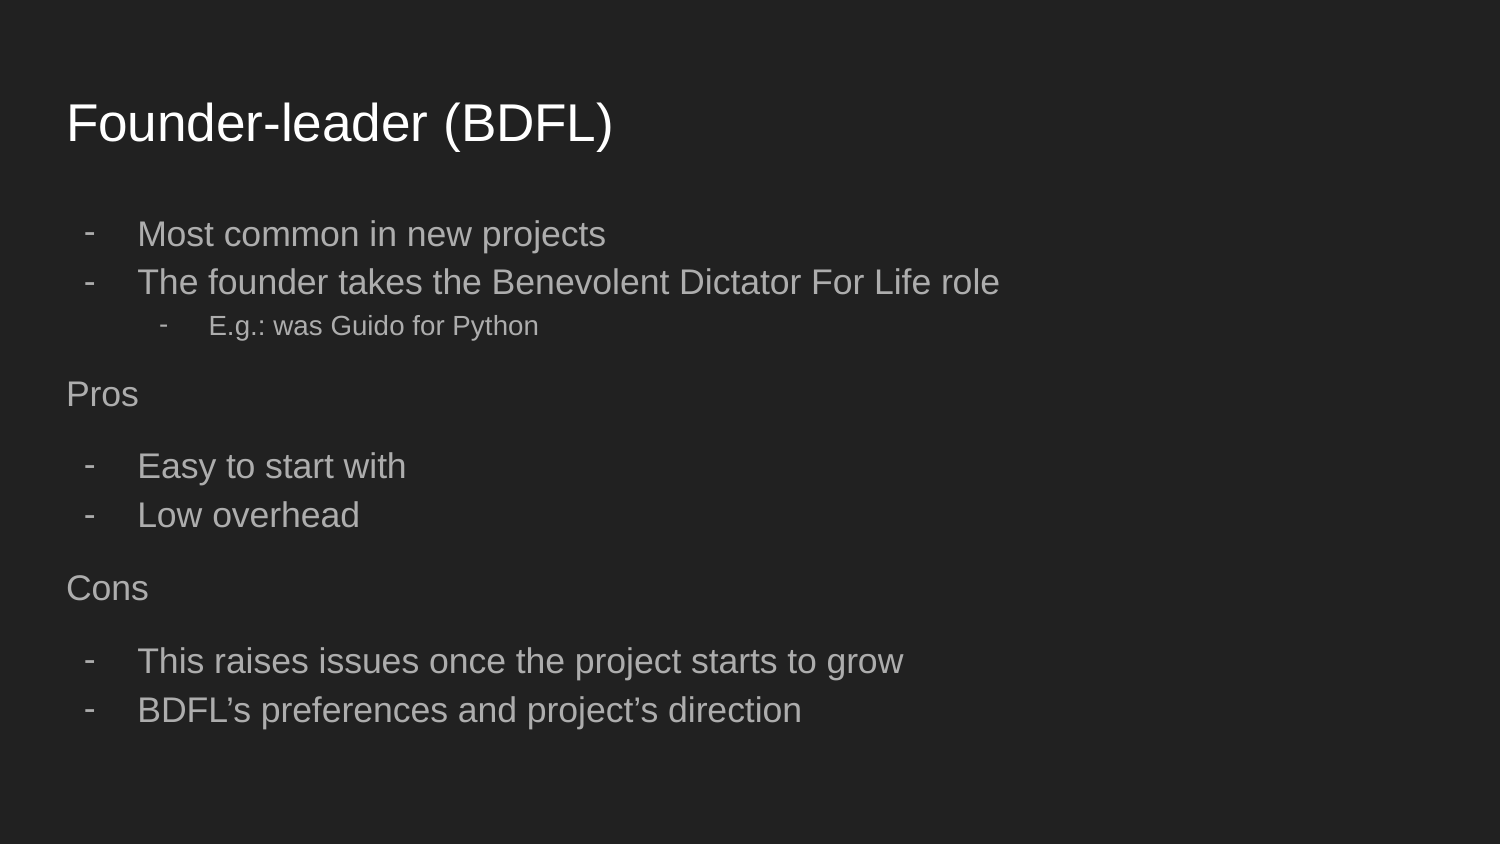

# Founder-leader (BDFL)
Most common in new projects
The founder takes the Benevolent Dictator For Life role
E.g.: was Guido for Python
Pros
Easy to start with
Low overhead
Cons
This raises issues once the project starts to grow
BDFL’s preferences and project’s direction